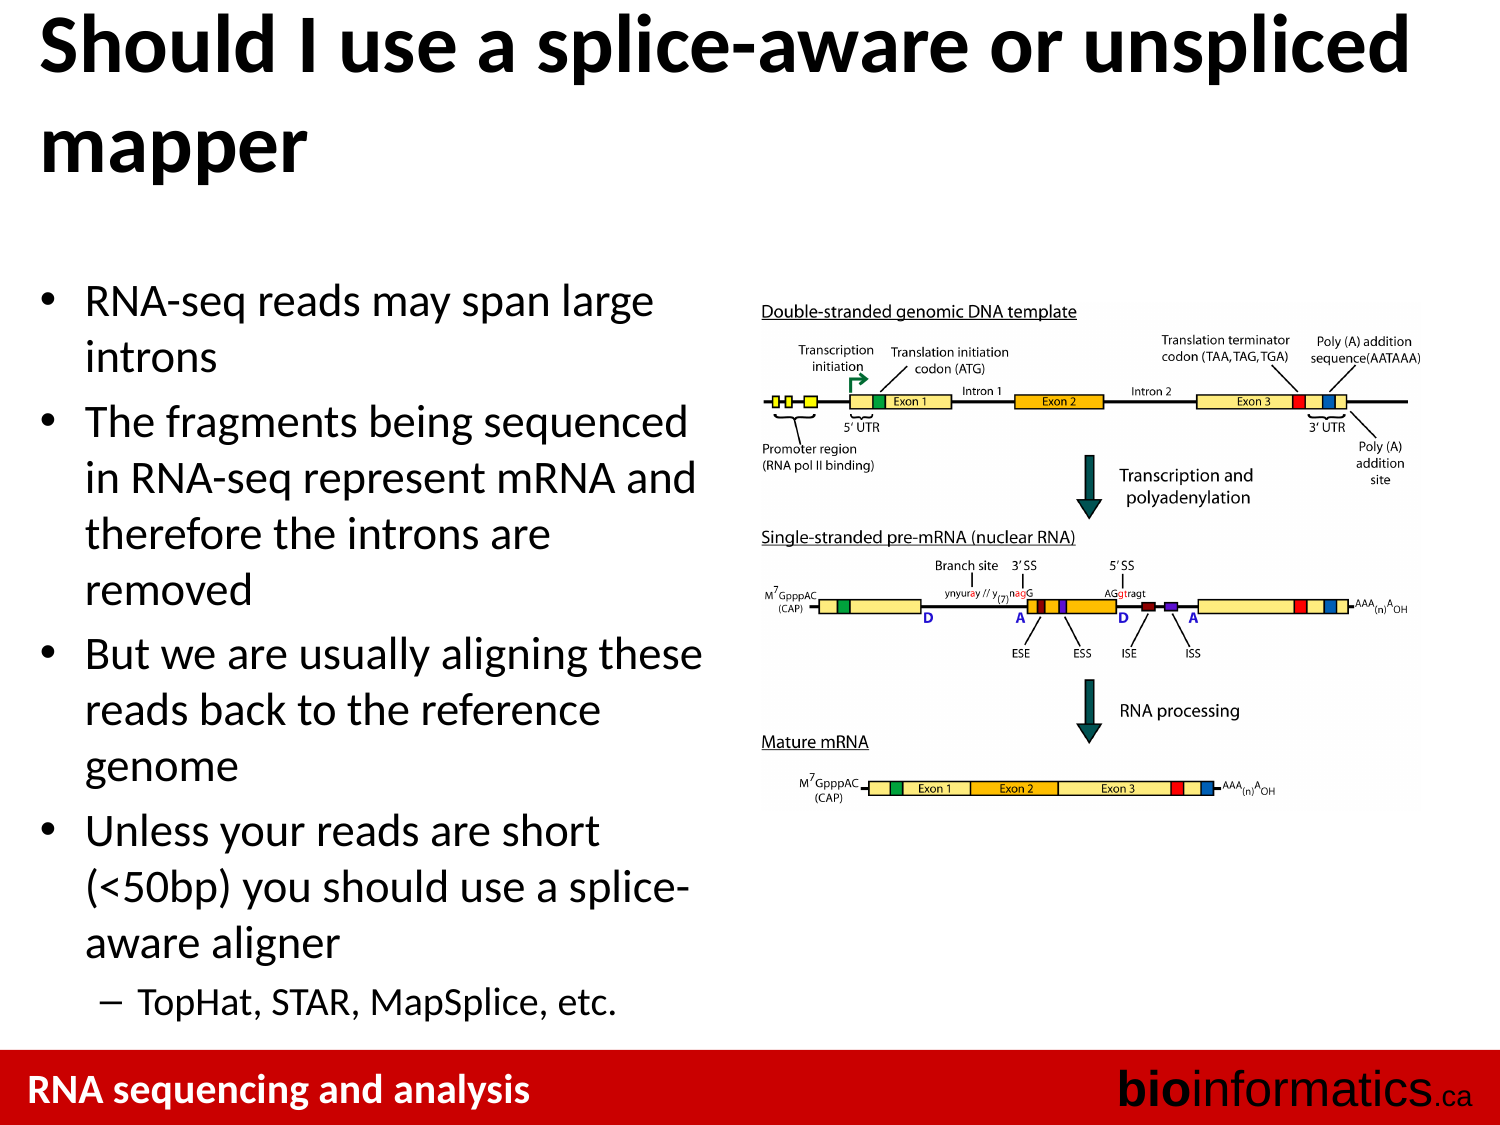

# Should I use a splice-aware or unspliced mapper
RNA-seq reads may span large introns
The fragments being sequenced in RNA-seq represent mRNA and therefore the introns are removed
But we are usually aligning these reads back to the reference genome
Unless your reads are short (<50bp) you should use a splice-aware aligner
TopHat, STAR, MapSplice, etc.